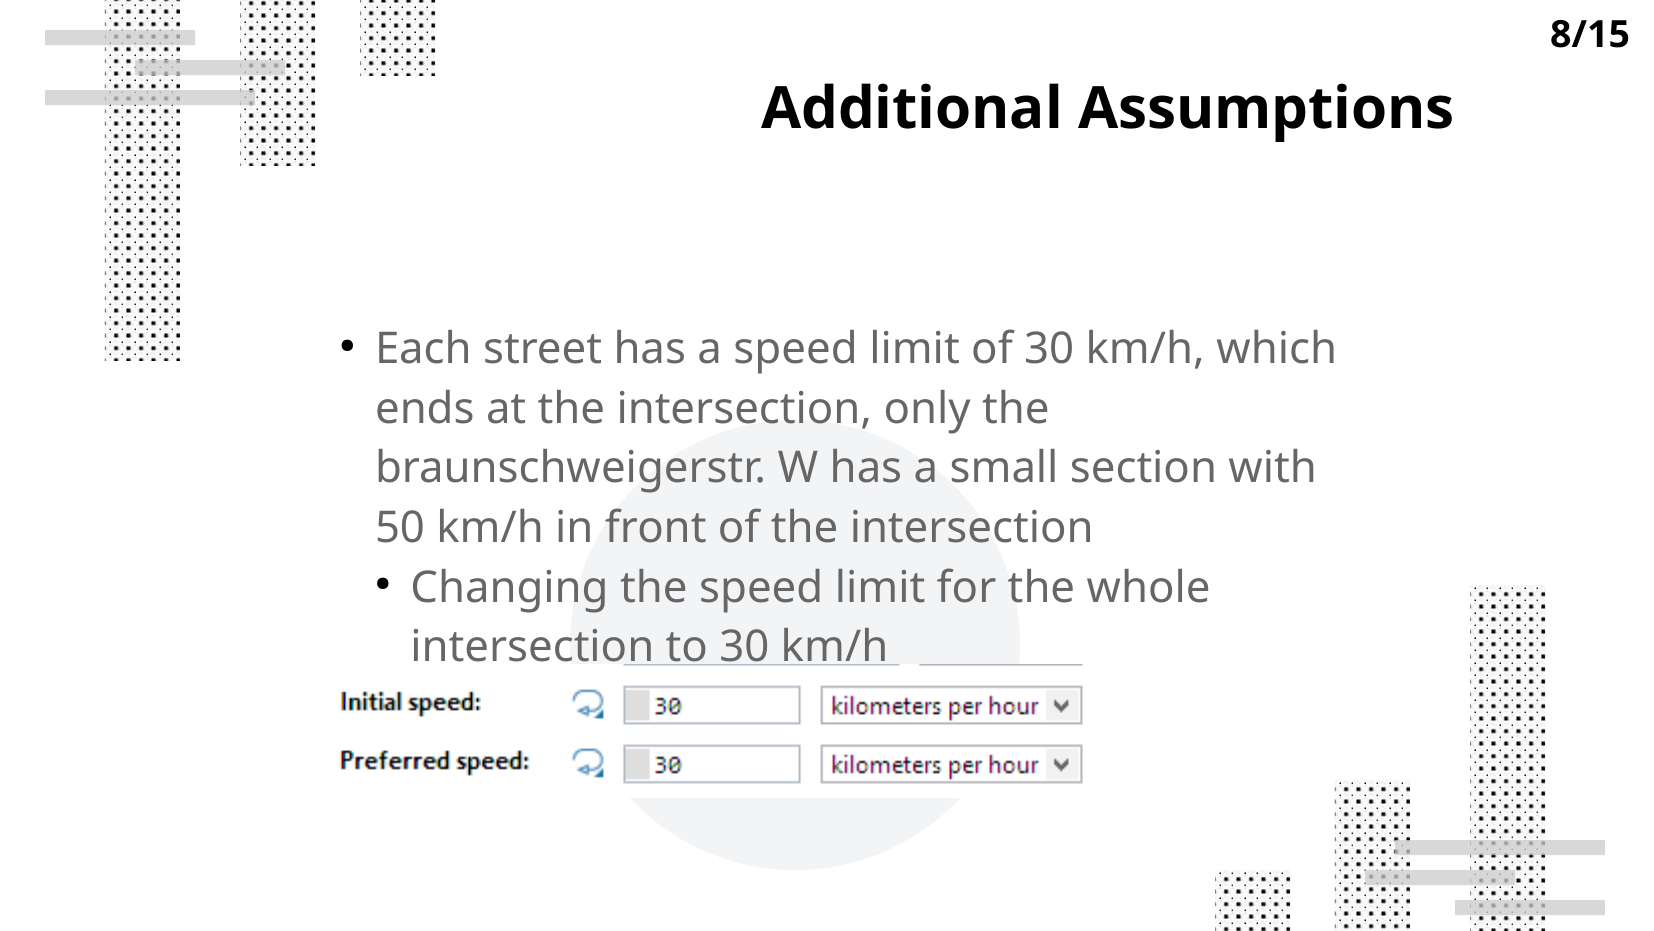

8/15
Additional Assumptions
Each street has a speed limit of 30 km/h, which ends at the intersection, only the braunschweigerstr. W has a small section with 50 km/h in front of the intersection
Changing the speed limit for the whole intersection to 30 km/h